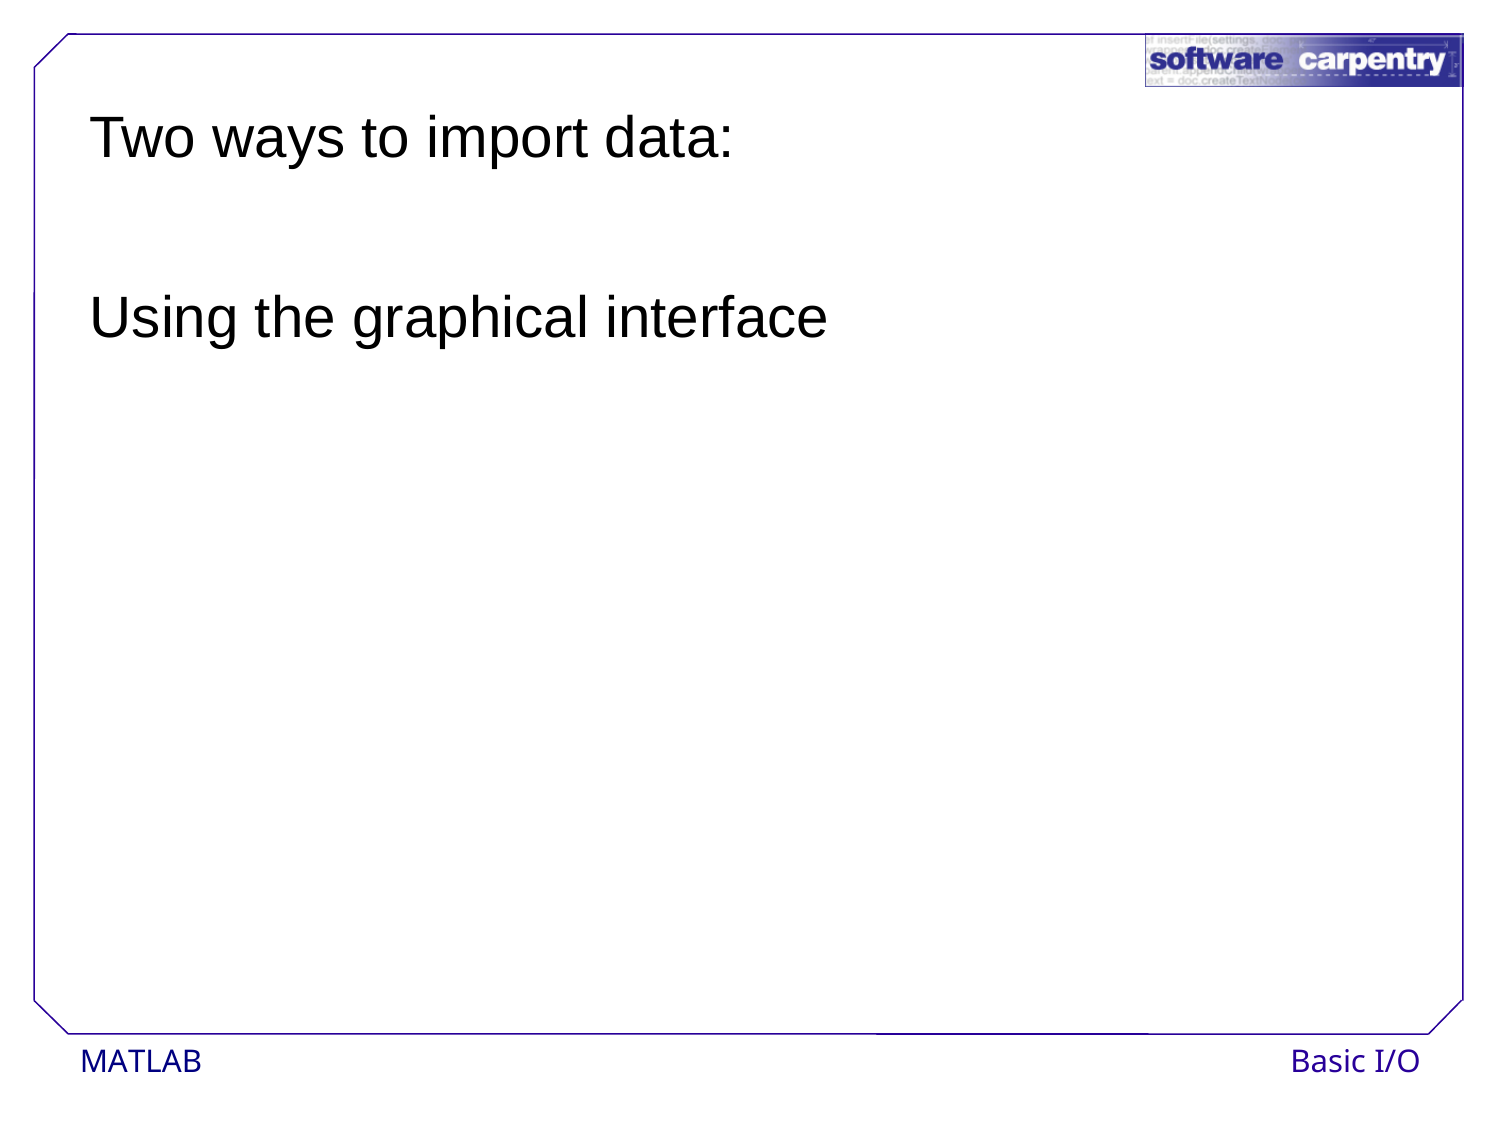

# Two ways to import data:
Using the graphical interface